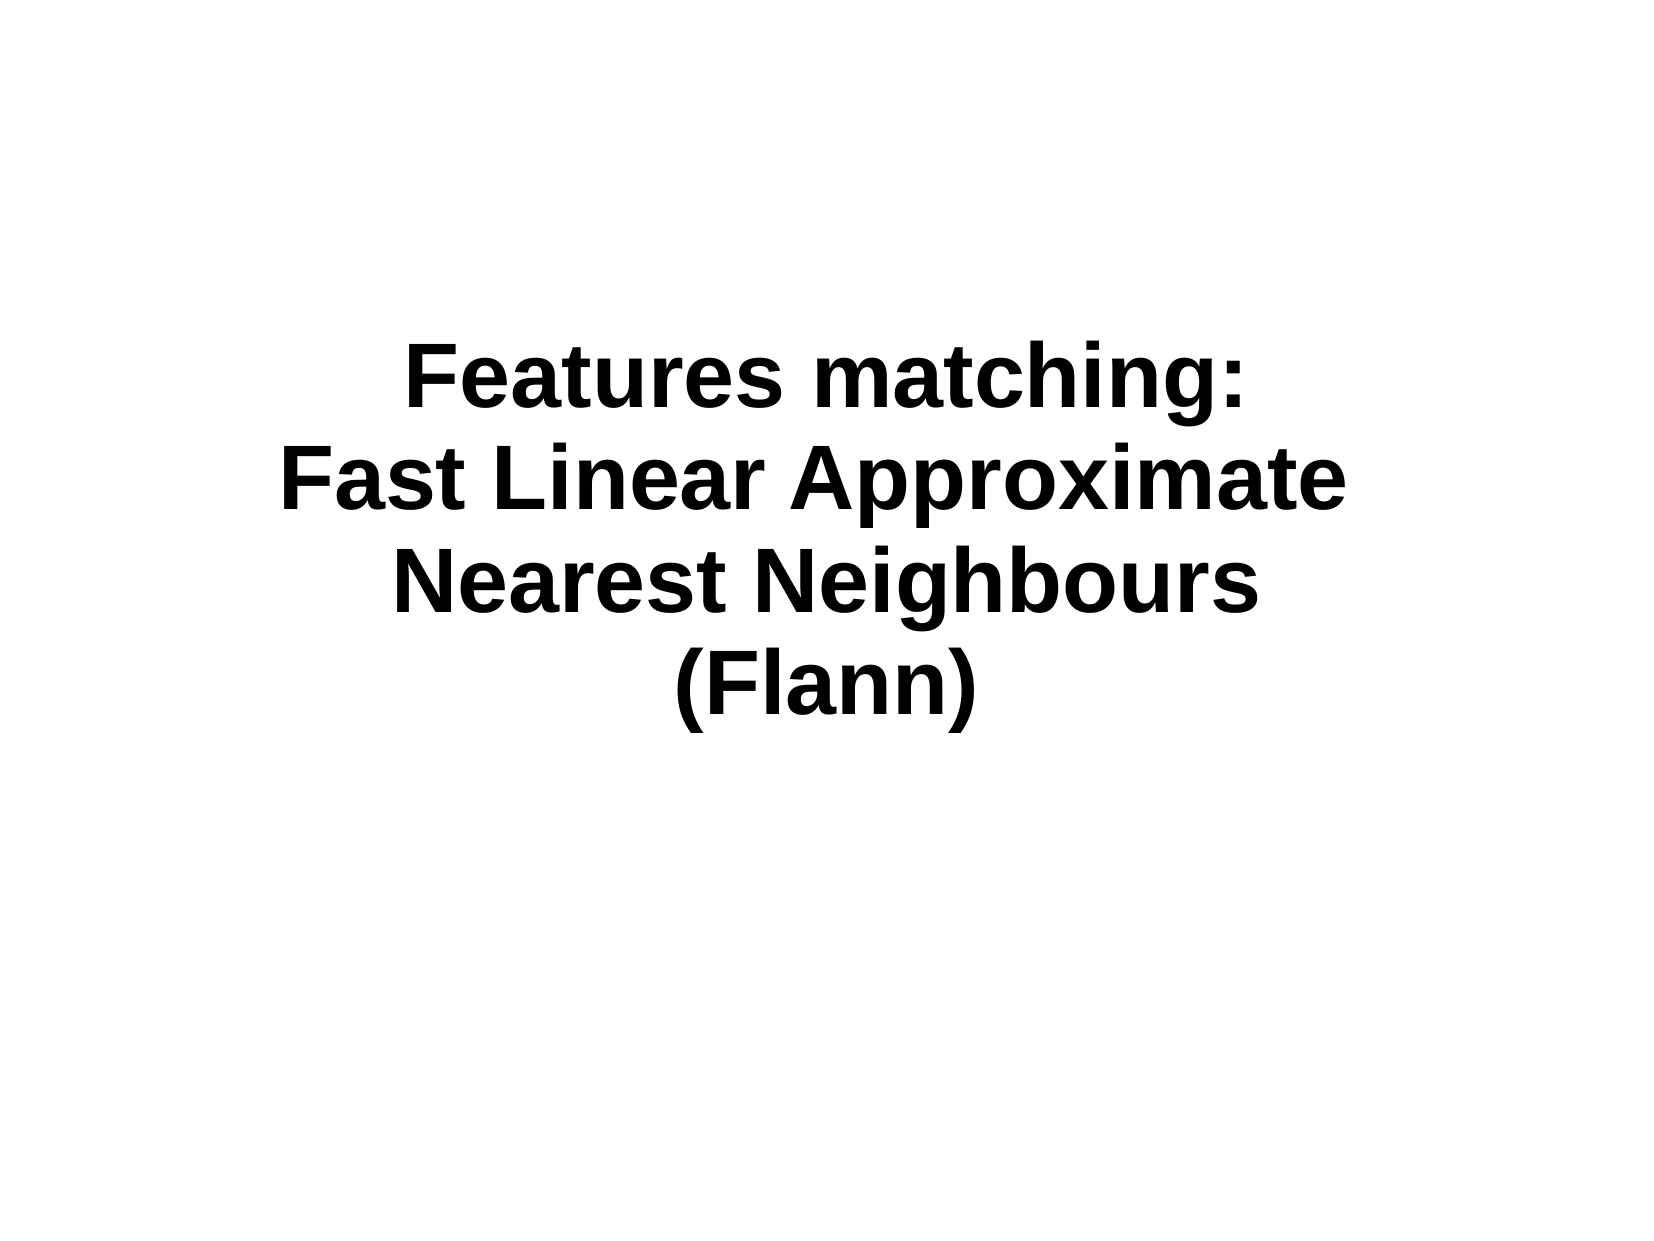

# Features matching:
Fast Linear Approximate
Nearest Neighbours
(Flann)